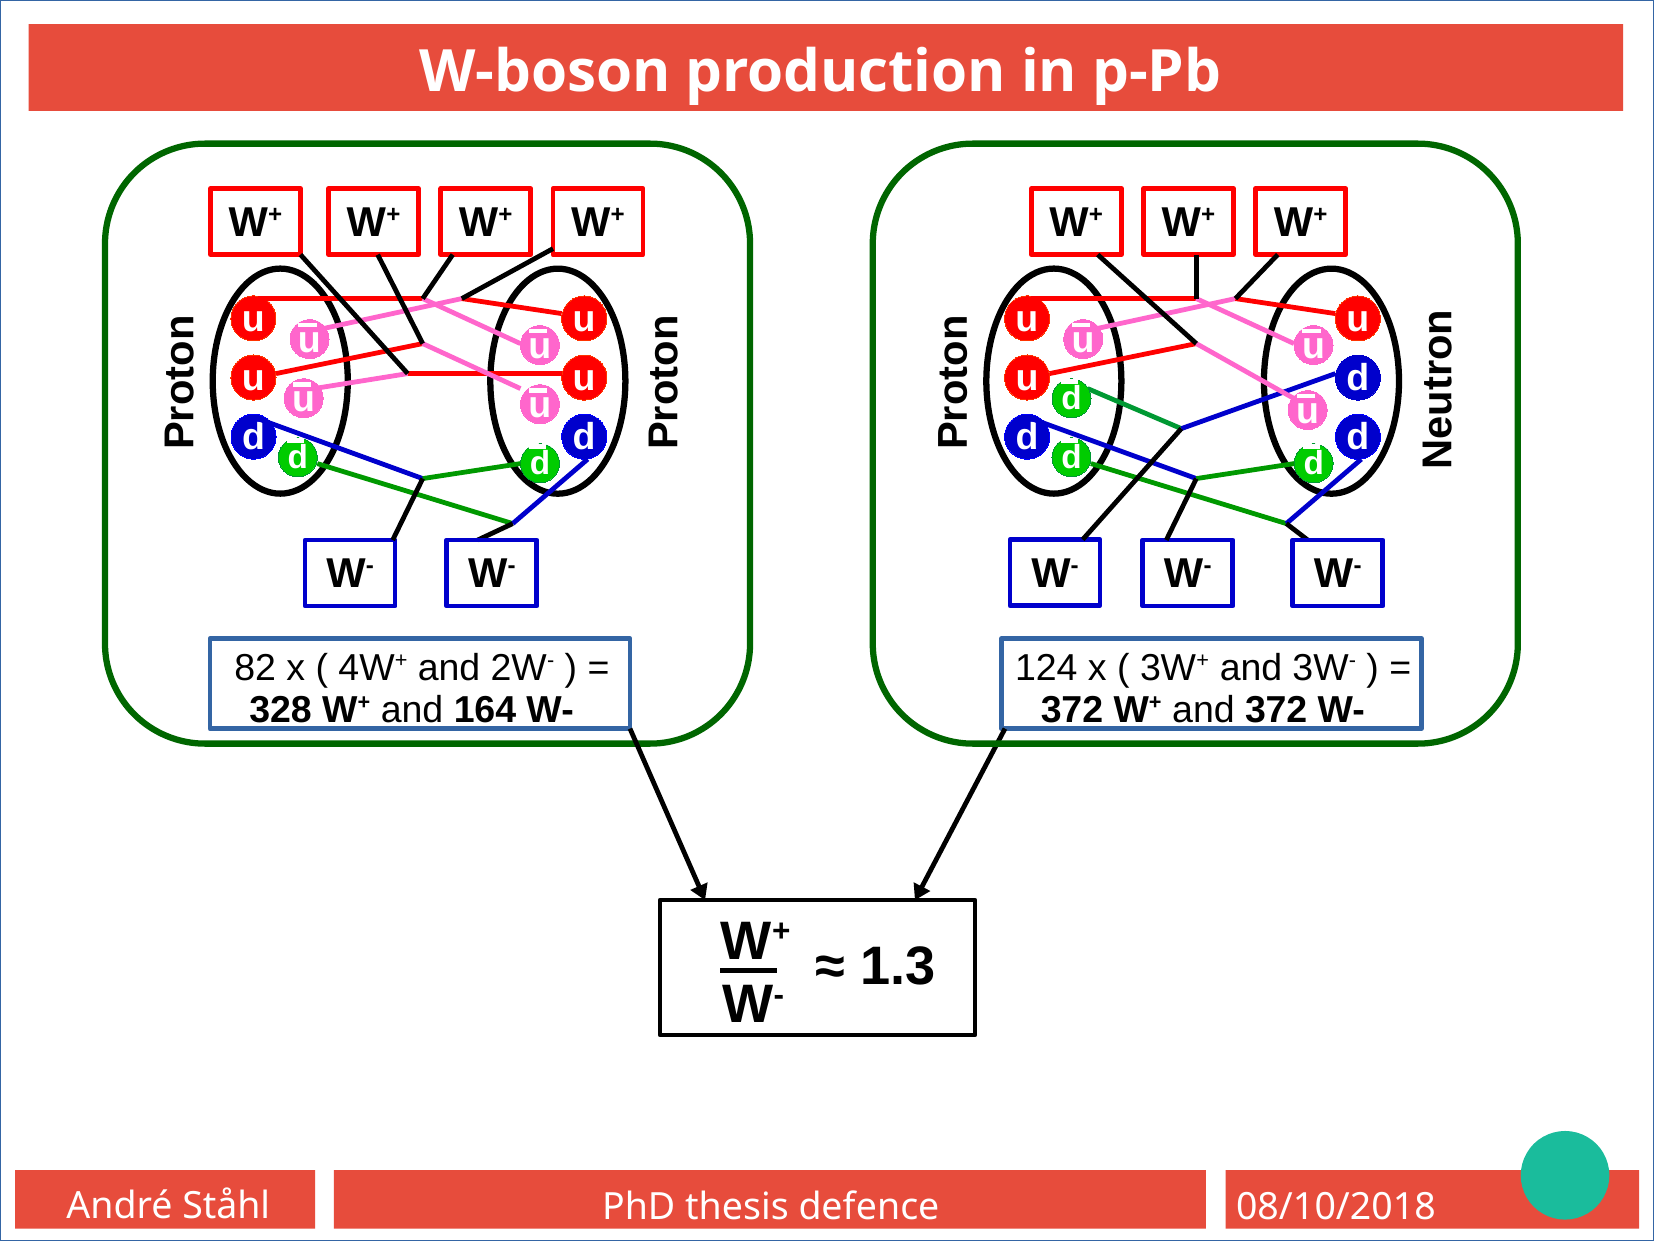

# W-boson production in p-Pb
W+
W+
W+
W+
u
u
u
u
Proton
Proton
u
u
u
u
d
d
d
d
W-
W-
W+
W+
W+
u
u
u
u
Proton
u
d
d
u
d
d
d
d
W-
W-
W-
Neutron
82 x ( 4W+ and 2W- ) = 328 W+ and 164 W-
124 x ( 3W+ and 3W- ) = 372 W+ and 372 W-
W+
≈ 1.3
W-
08/10/2018